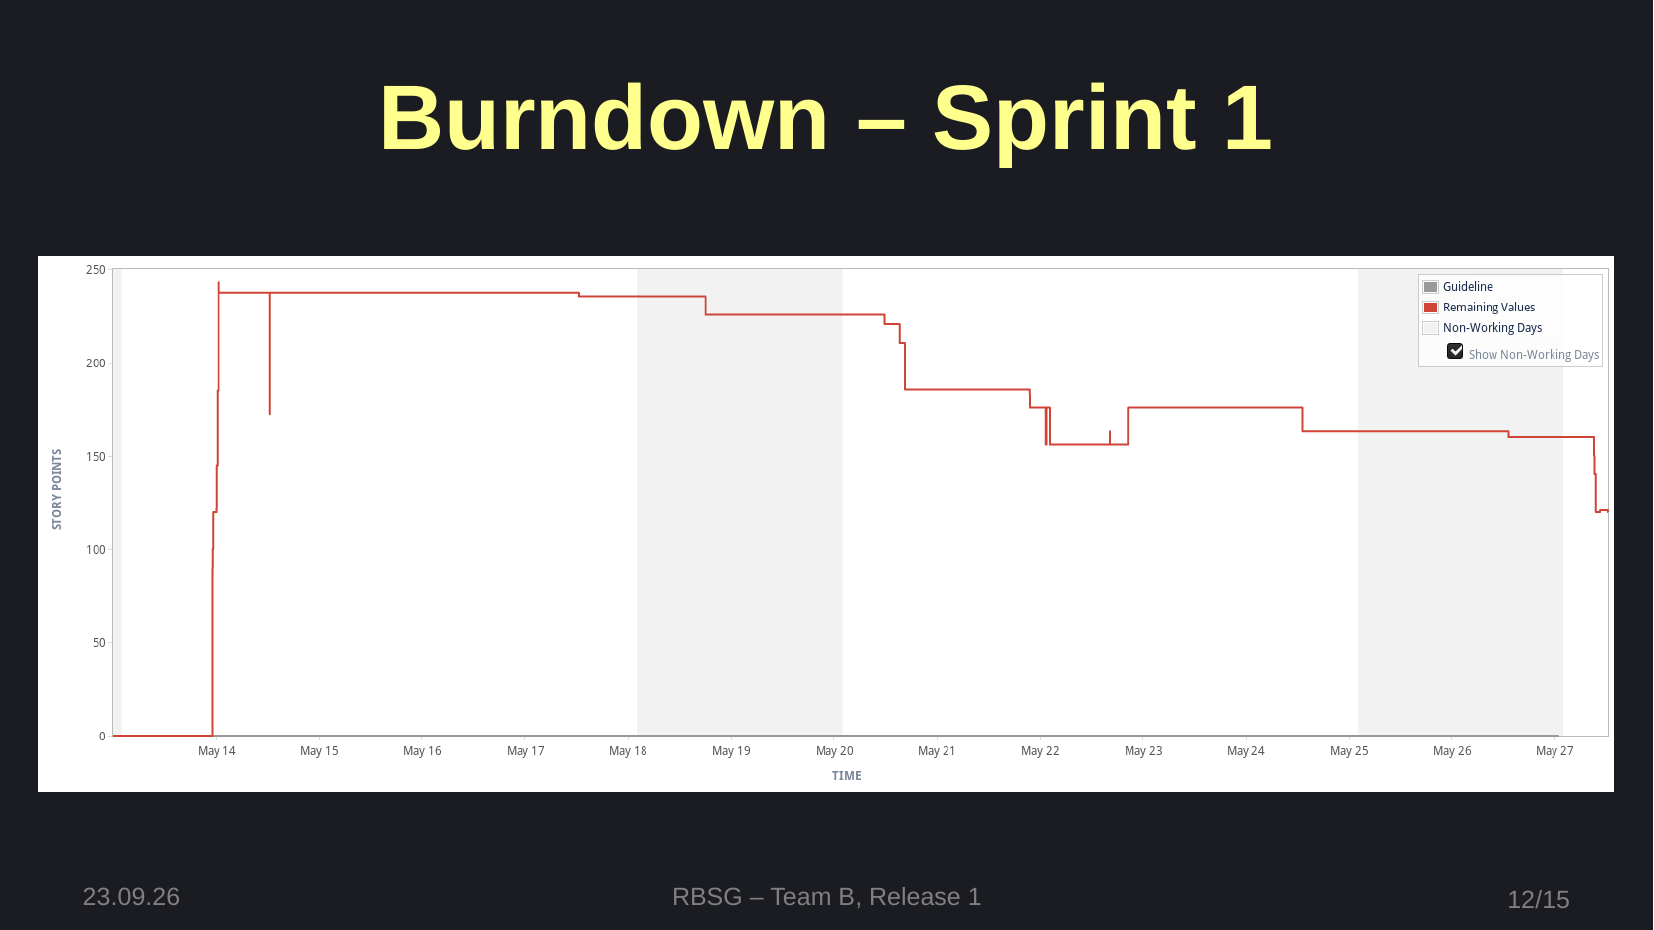

# Burndown – Sprint 1
RBSG – Team B, Release 1
12